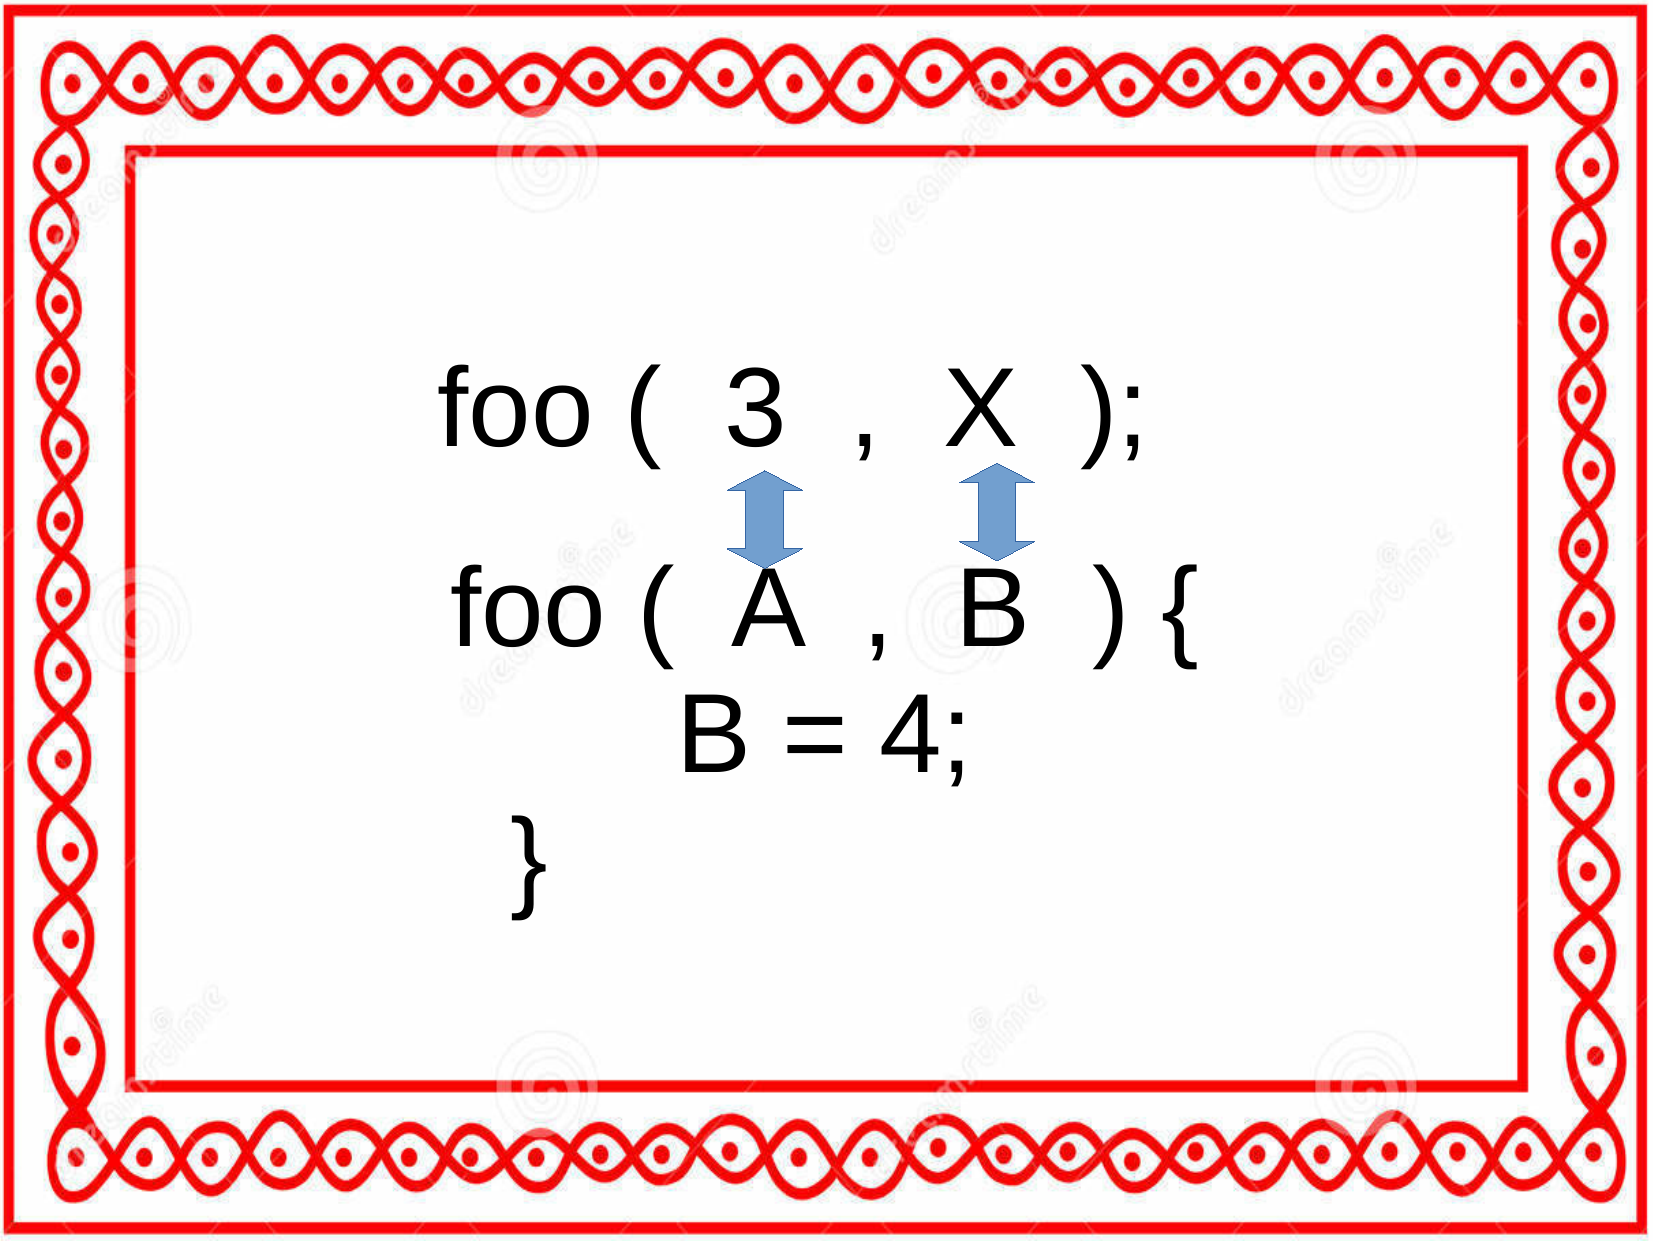

# foo ( 3 , X );
foo ( A , B ) {
B = 4;
 }